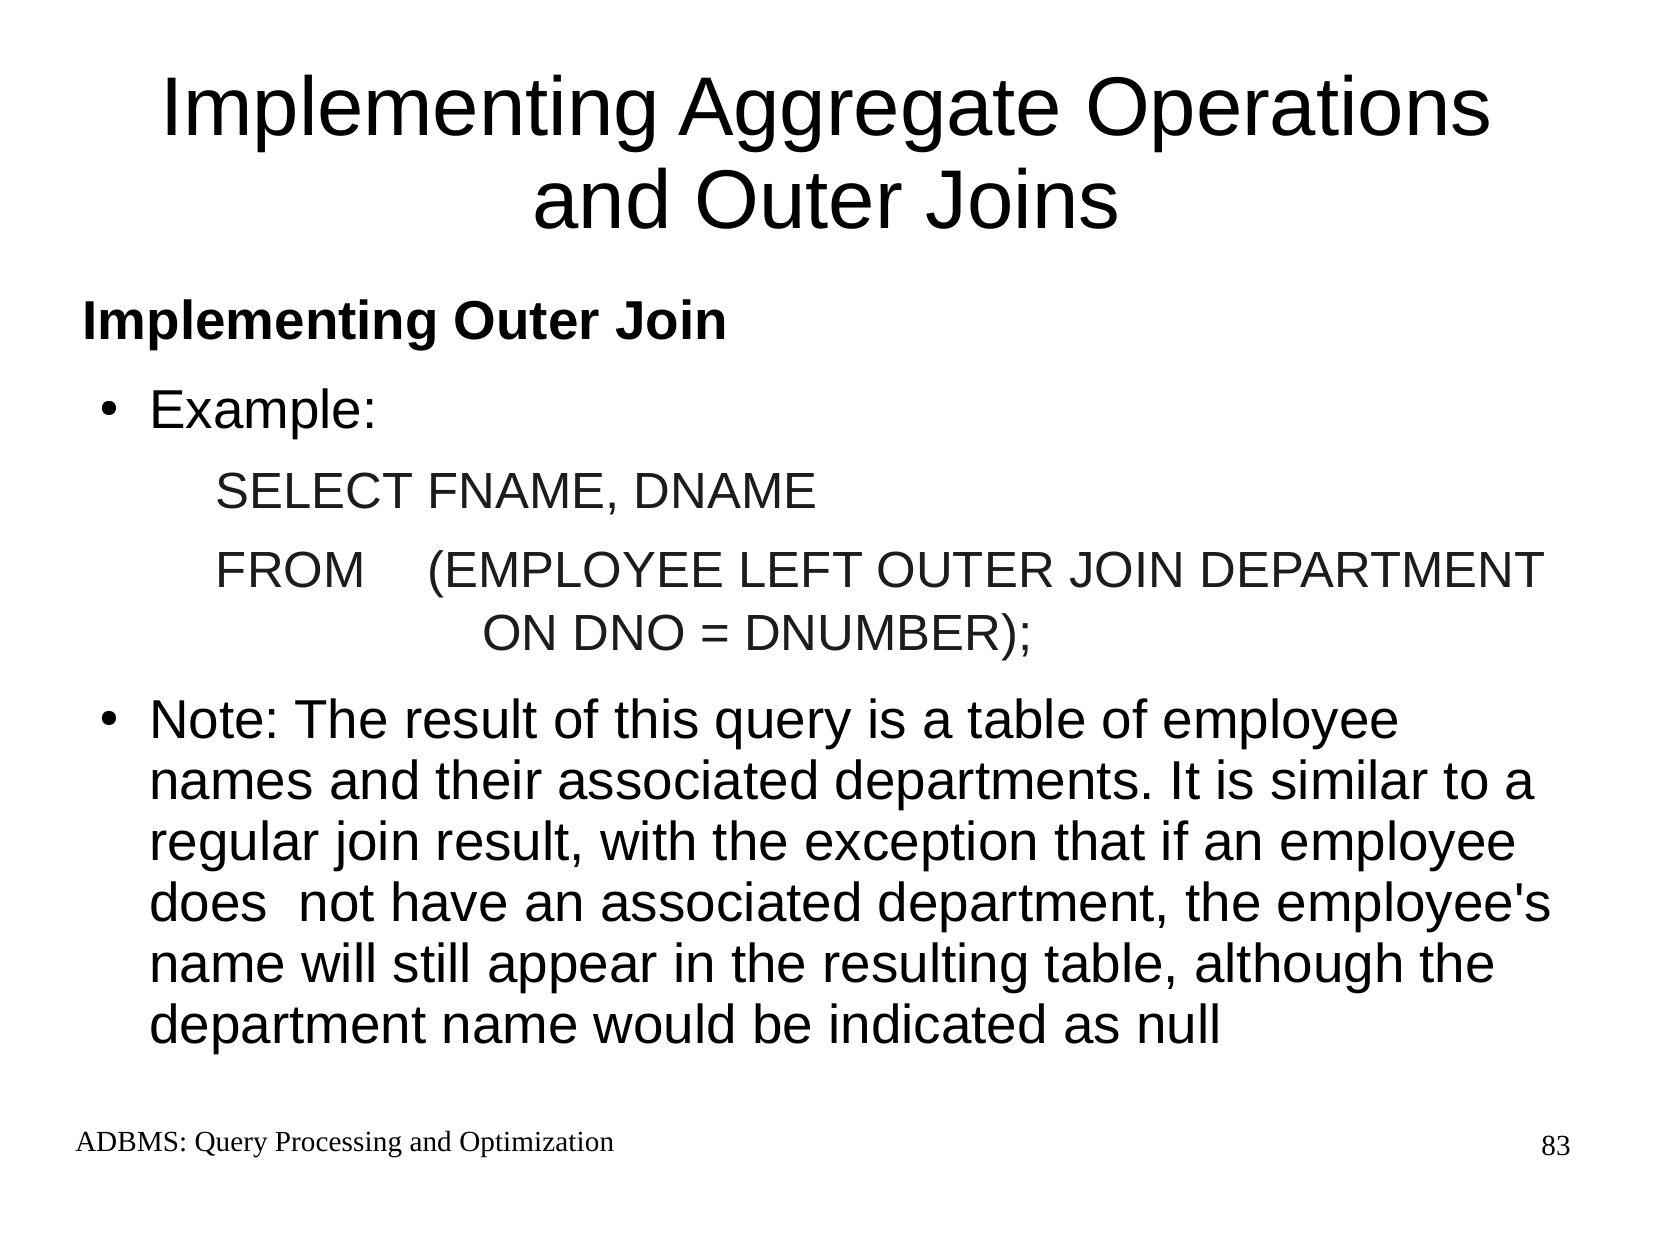

# Implementing Aggregate Operations and Outer Joins
Implementing Outer Join
Example:
SELECT	FNAME, DNAME
FROM	(EMPLOYEE LEFT OUTER JOIN DEPARTMENT
ON DNO = DNUMBER);
Note: The result of this query is a table of employee names and their associated departments. It is similar to a regular join result, with the exception that if an employee does not have an associated department, the employee's name will still appear in the resulting table, although the department name would be indicated as null